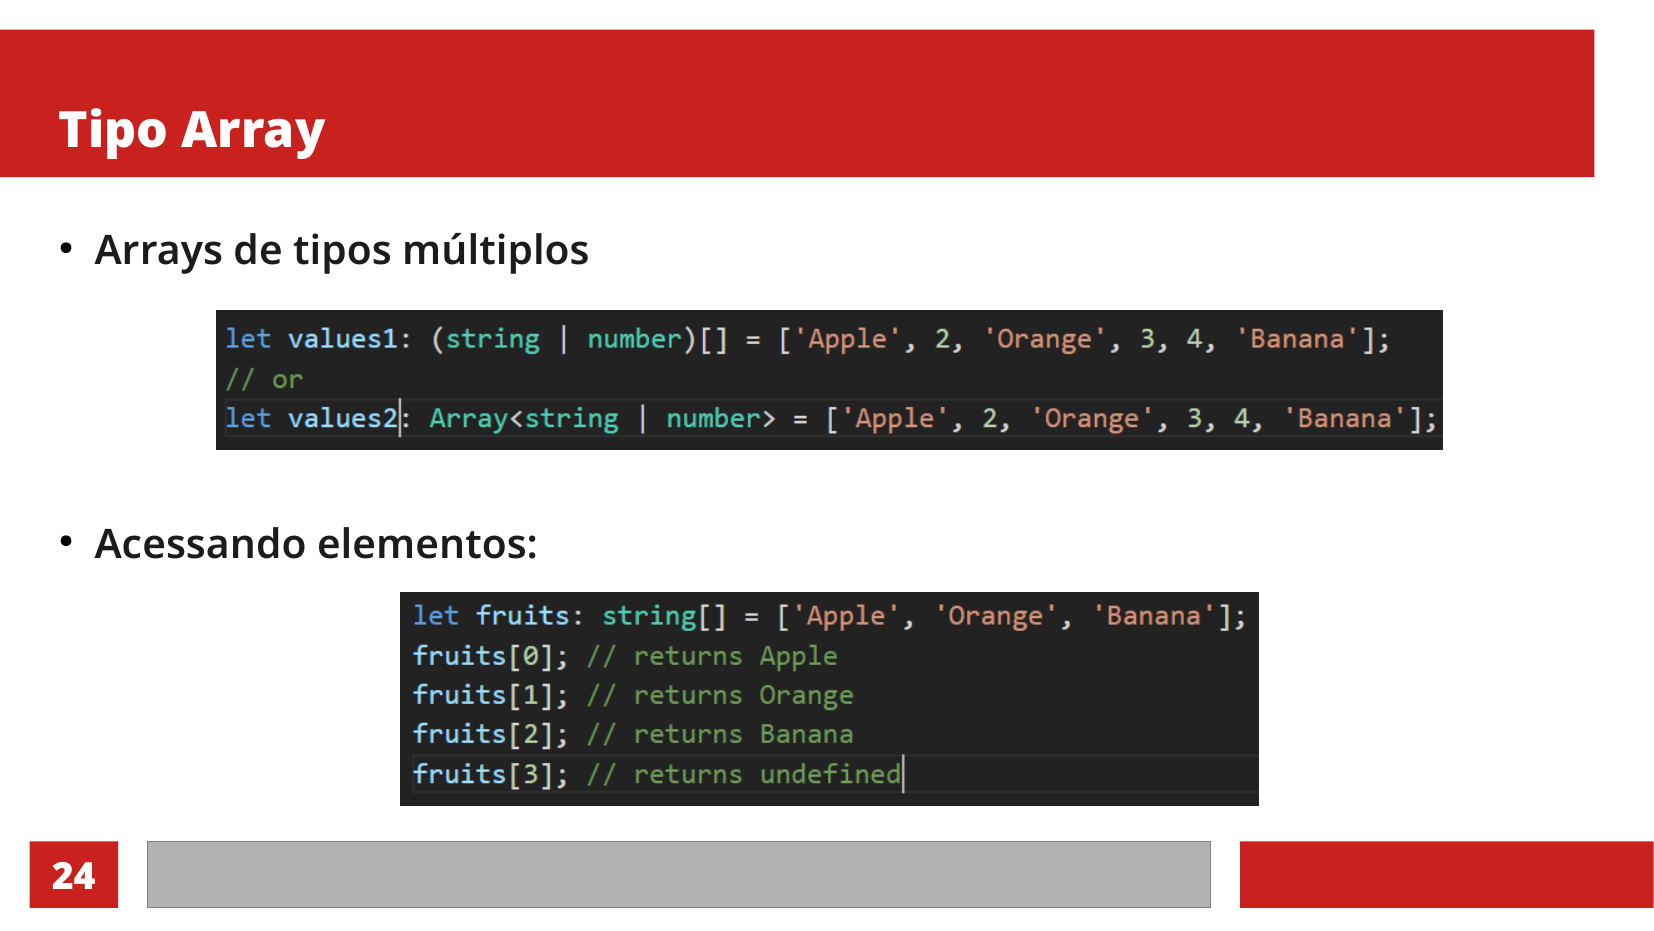

# Tipo Array
Arrays de tipos múltiplos
Acessando elementos:
24